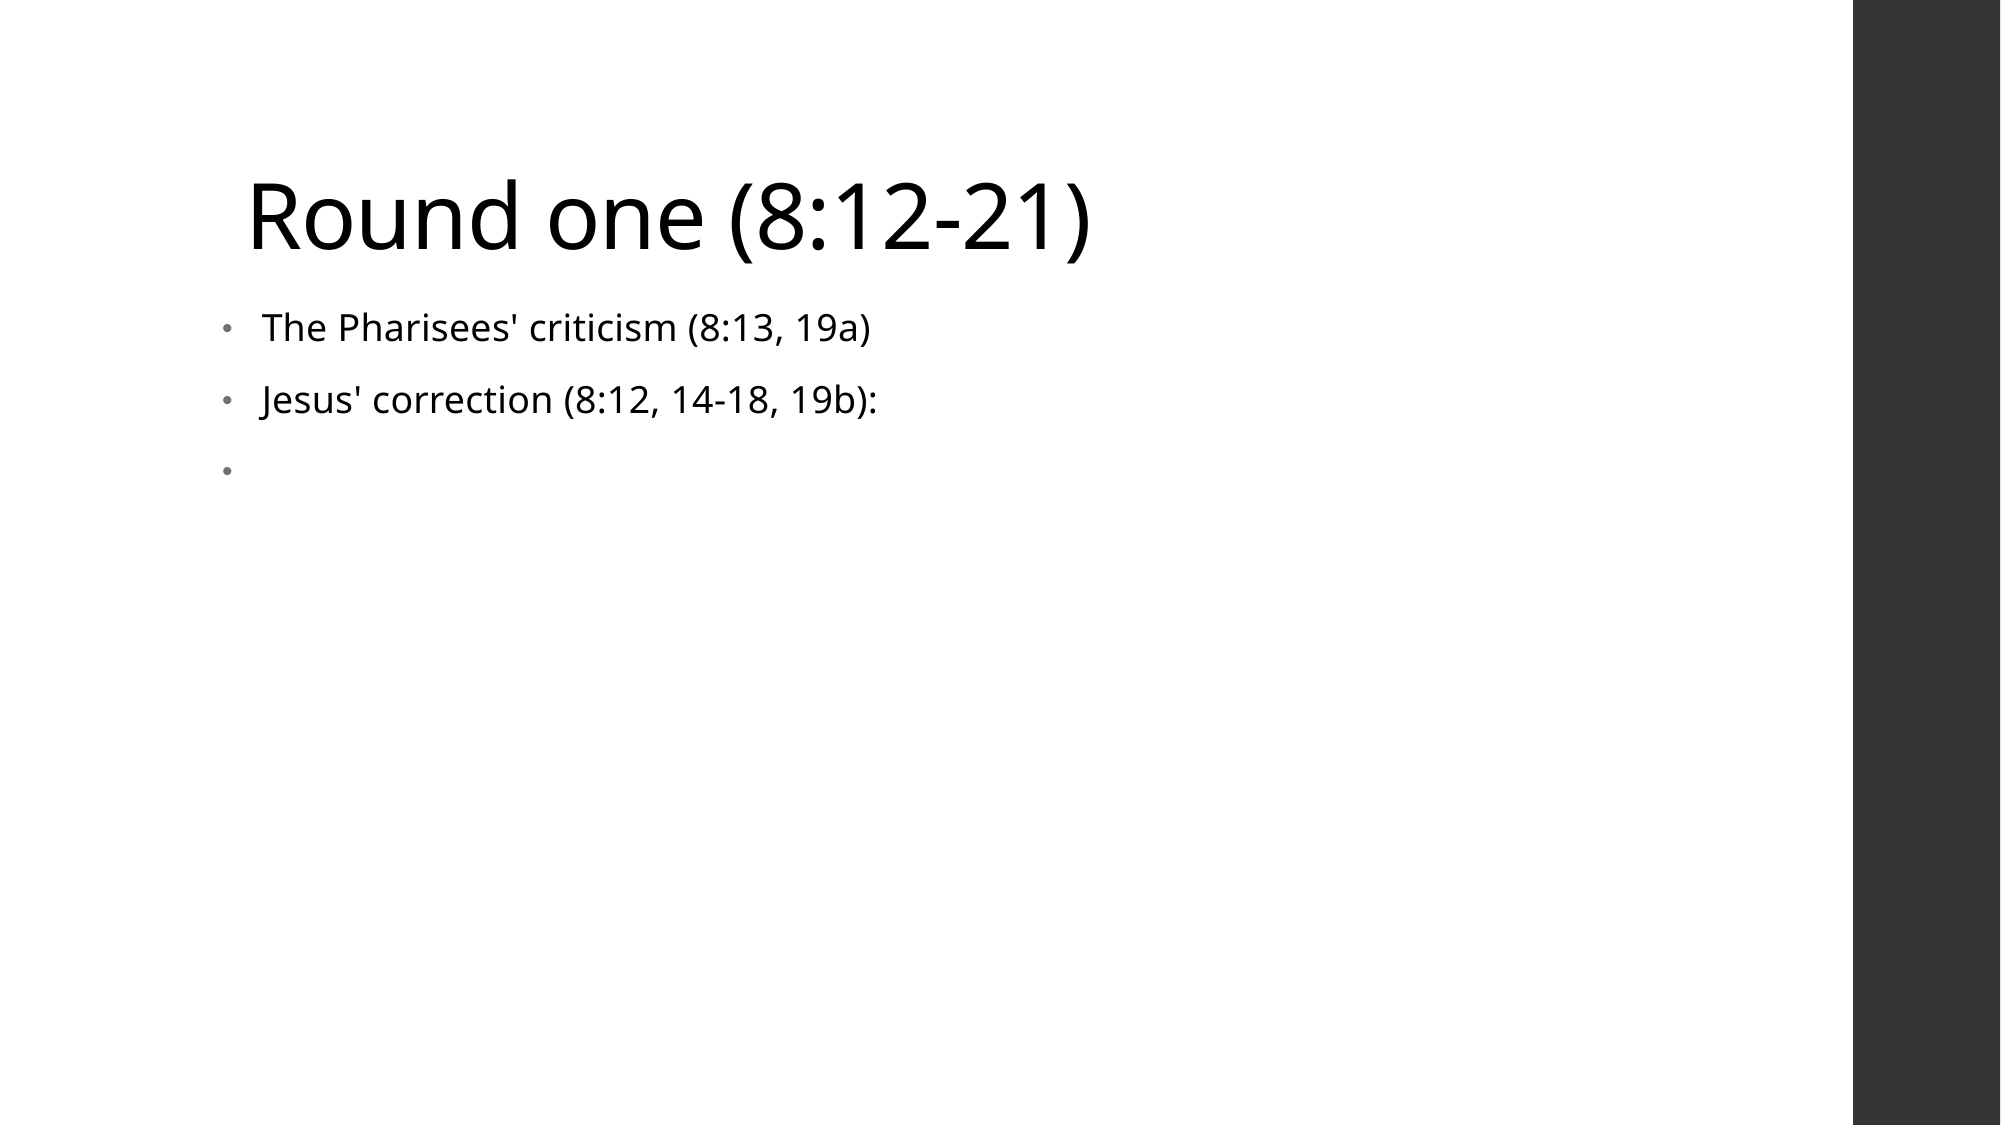

# Round one (8:12-21)
 The Pharisees' criticism (8:13, 19a)
 Jesus' correction (8:12, 14-18, 19b):